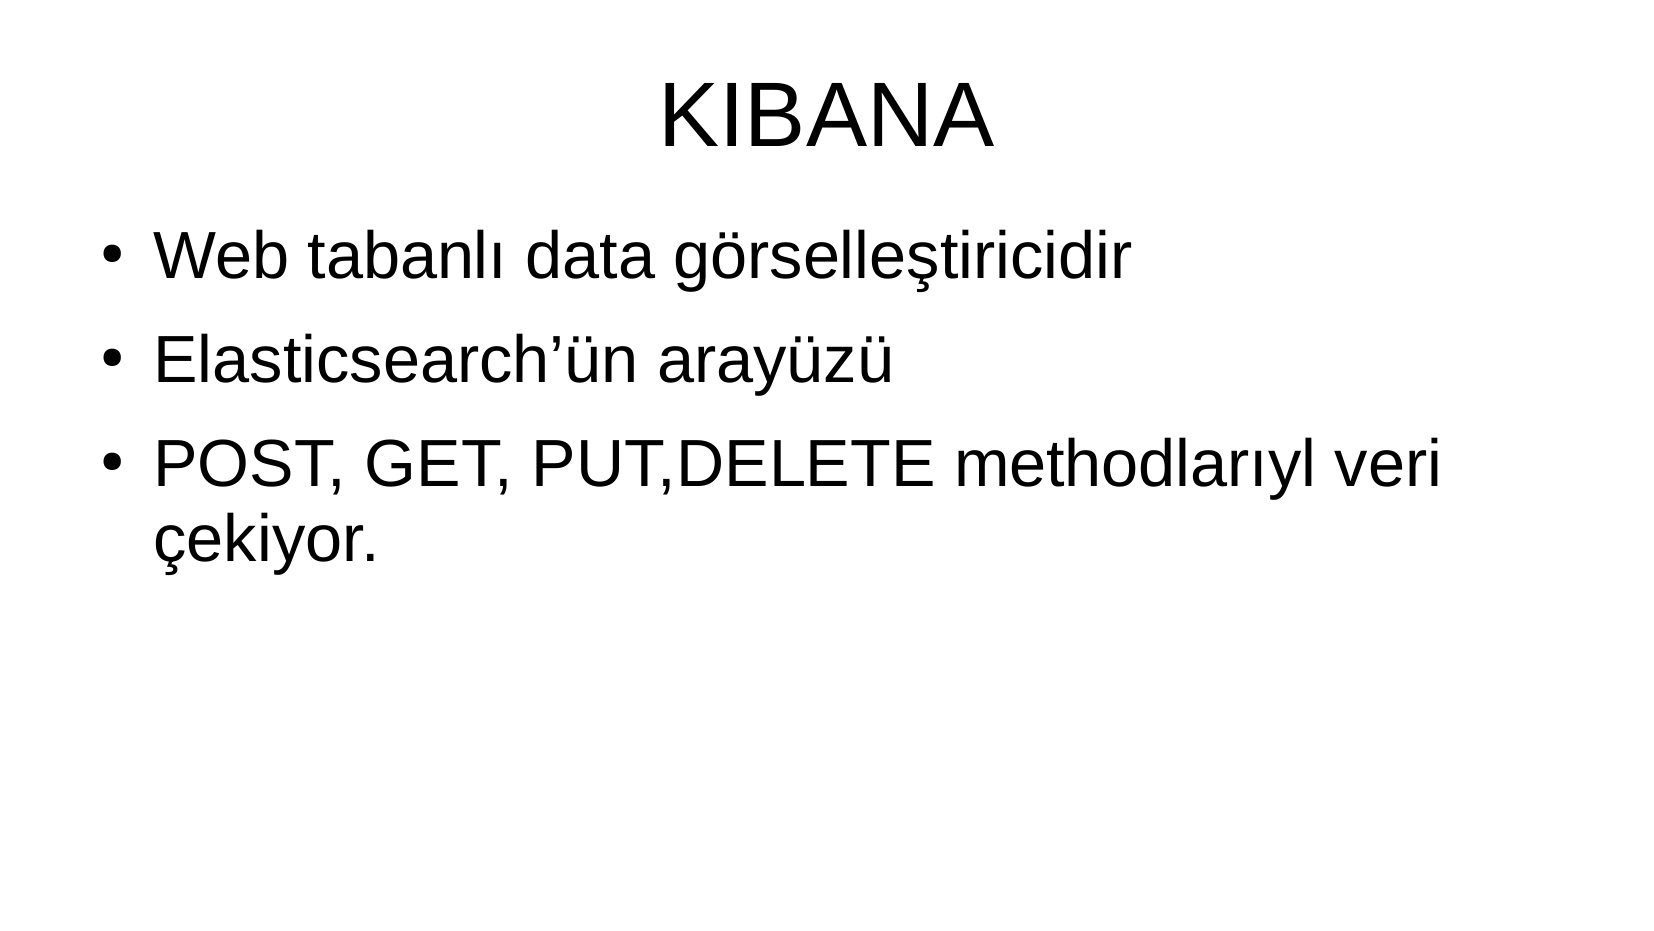

# KIBANA
Web tabanlı data görselleştiricidir
Elasticsearch’ün arayüzü
POST, GET, PUT,DELETE methodlarıyl veri çekiyor.